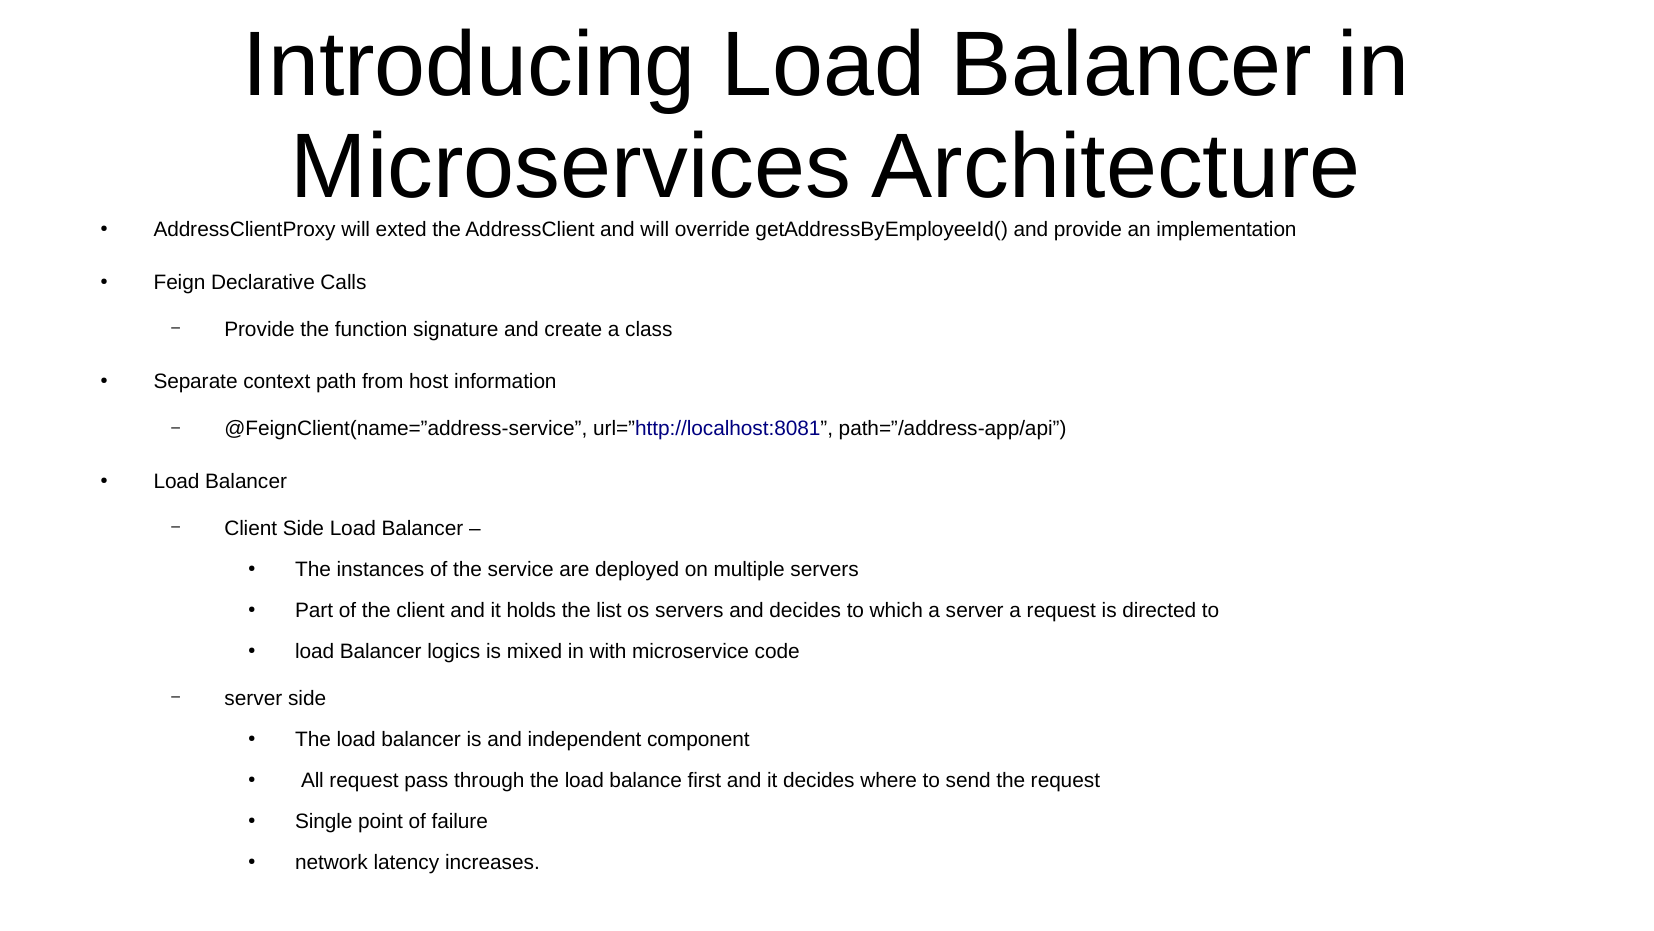

# Introducing Load Balancer in Microservices Architecture
AddressClientProxy will exted the AddressClient and will override getAddressByEmployeeId() and provide an implementation
Feign Declarative Calls
Provide the function signature and create a class
Separate context path from host information
@FeignClient(name=”address-service”, url=”http://localhost:8081”, path=”/address-app/api”)
Load Balancer
Client Side Load Balancer –
The instances of the service are deployed on multiple servers
Part of the client and it holds the list os servers and decides to which a server a request is directed to
load Balancer logics is mixed in with microservice code
server side
The load balancer is and independent component
 All request pass through the load balance first and it decides where to send the request
Single point of failure
network latency increases.